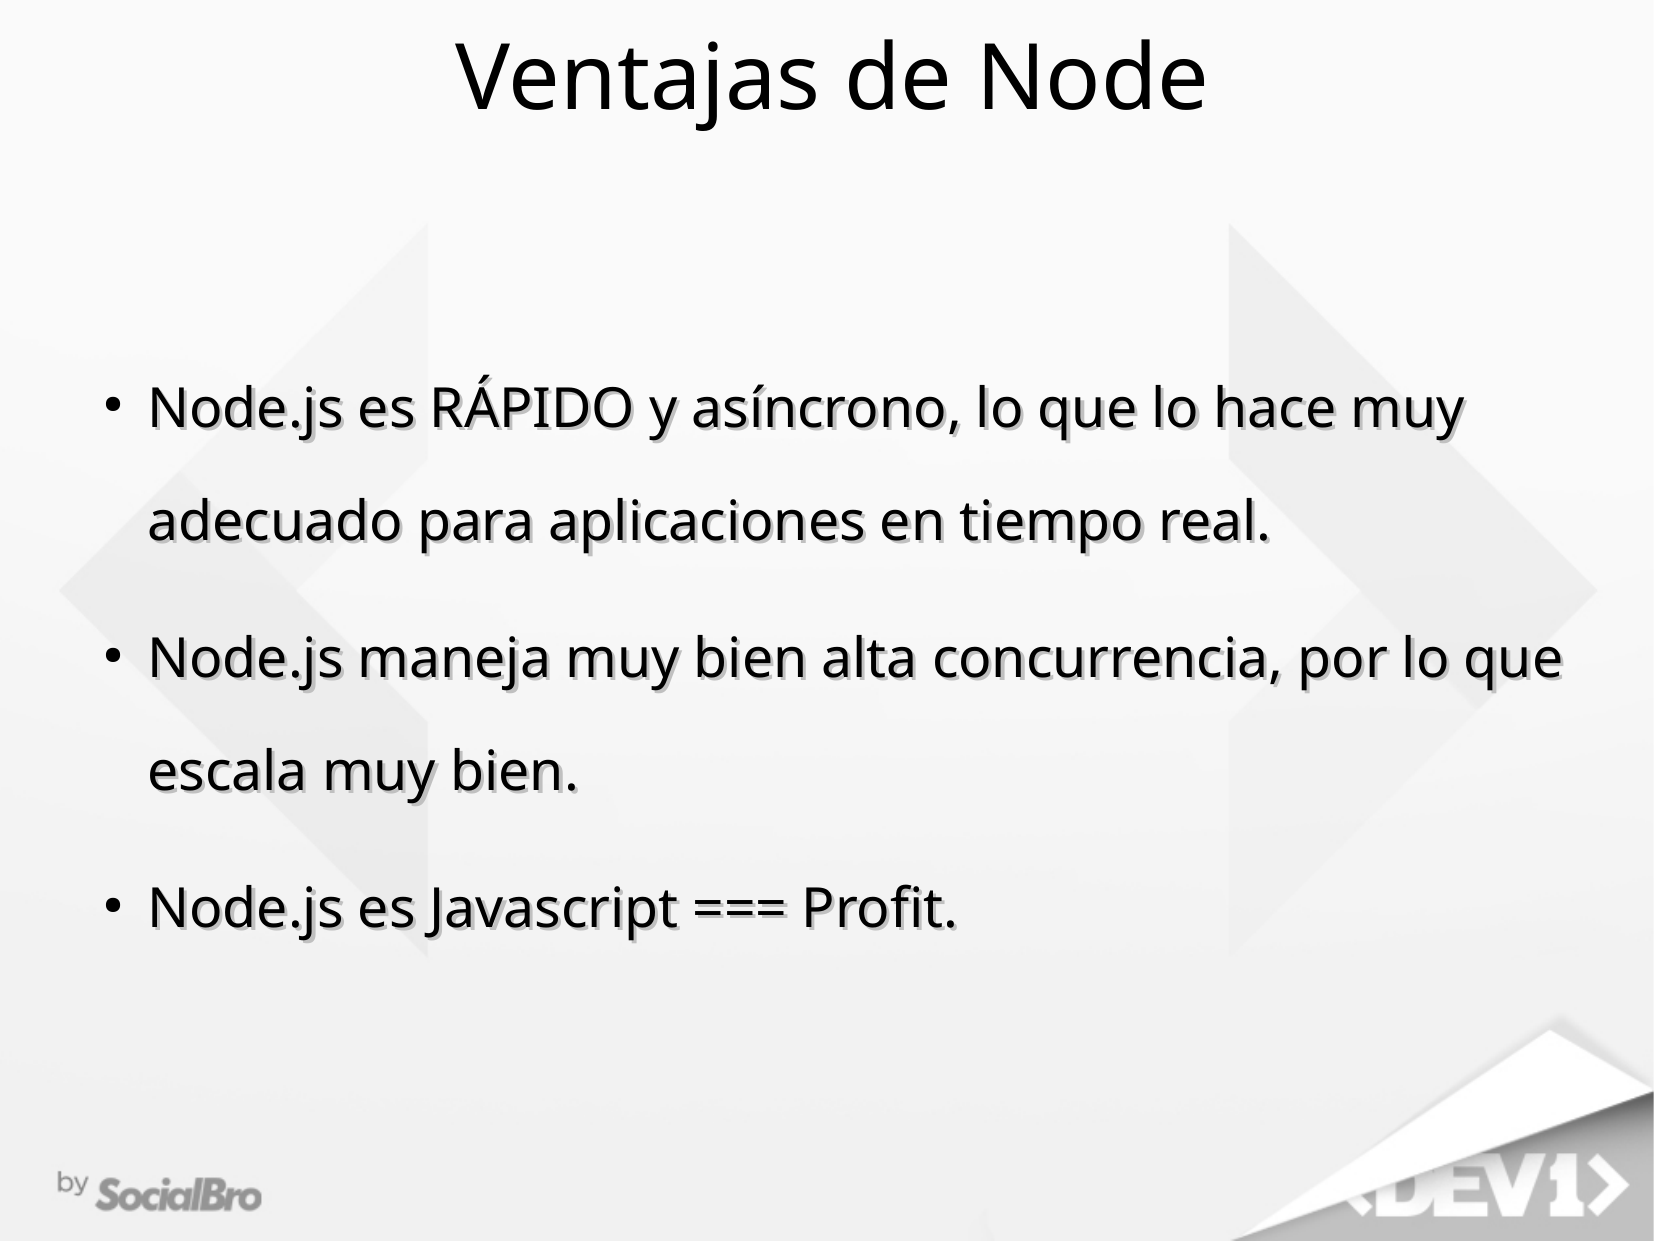

# Ventajas de Node
Node.js es RÁPIDO y asíncrono, lo que lo hace muy adecuado para aplicaciones en tiempo real.
Node.js maneja muy bien alta concurrencia, por lo que escala muy bien.
Node.js es Javascript === Profit.